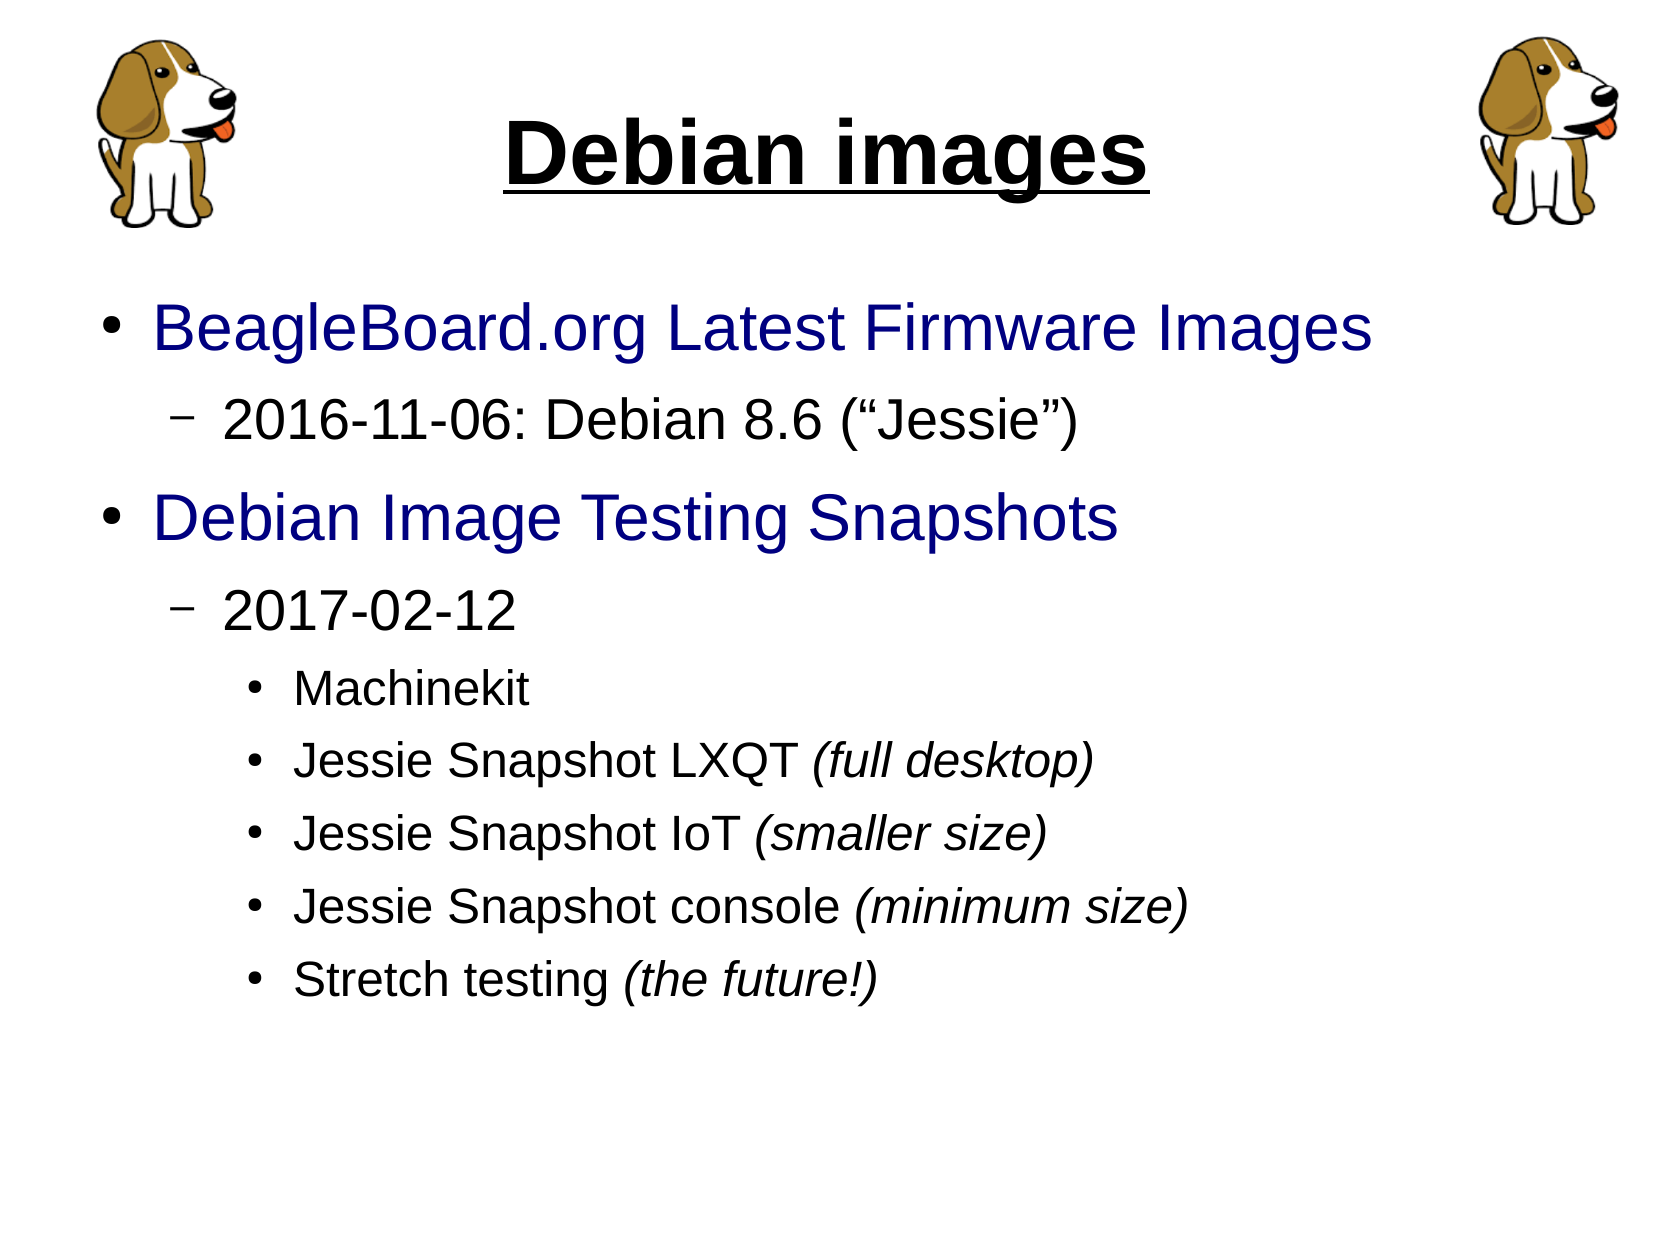

# Debian images
BeagleBoard.org Latest Firmware Images
2016-11-06: Debian 8.6 (“Jessie”)
Debian Image Testing Snapshots
2017-02-12
Machinekit
Jessie Snapshot LXQT (full desktop)
Jessie Snapshot IoT (smaller size)
Jessie Snapshot console (minimum size)
Stretch testing (the future!)